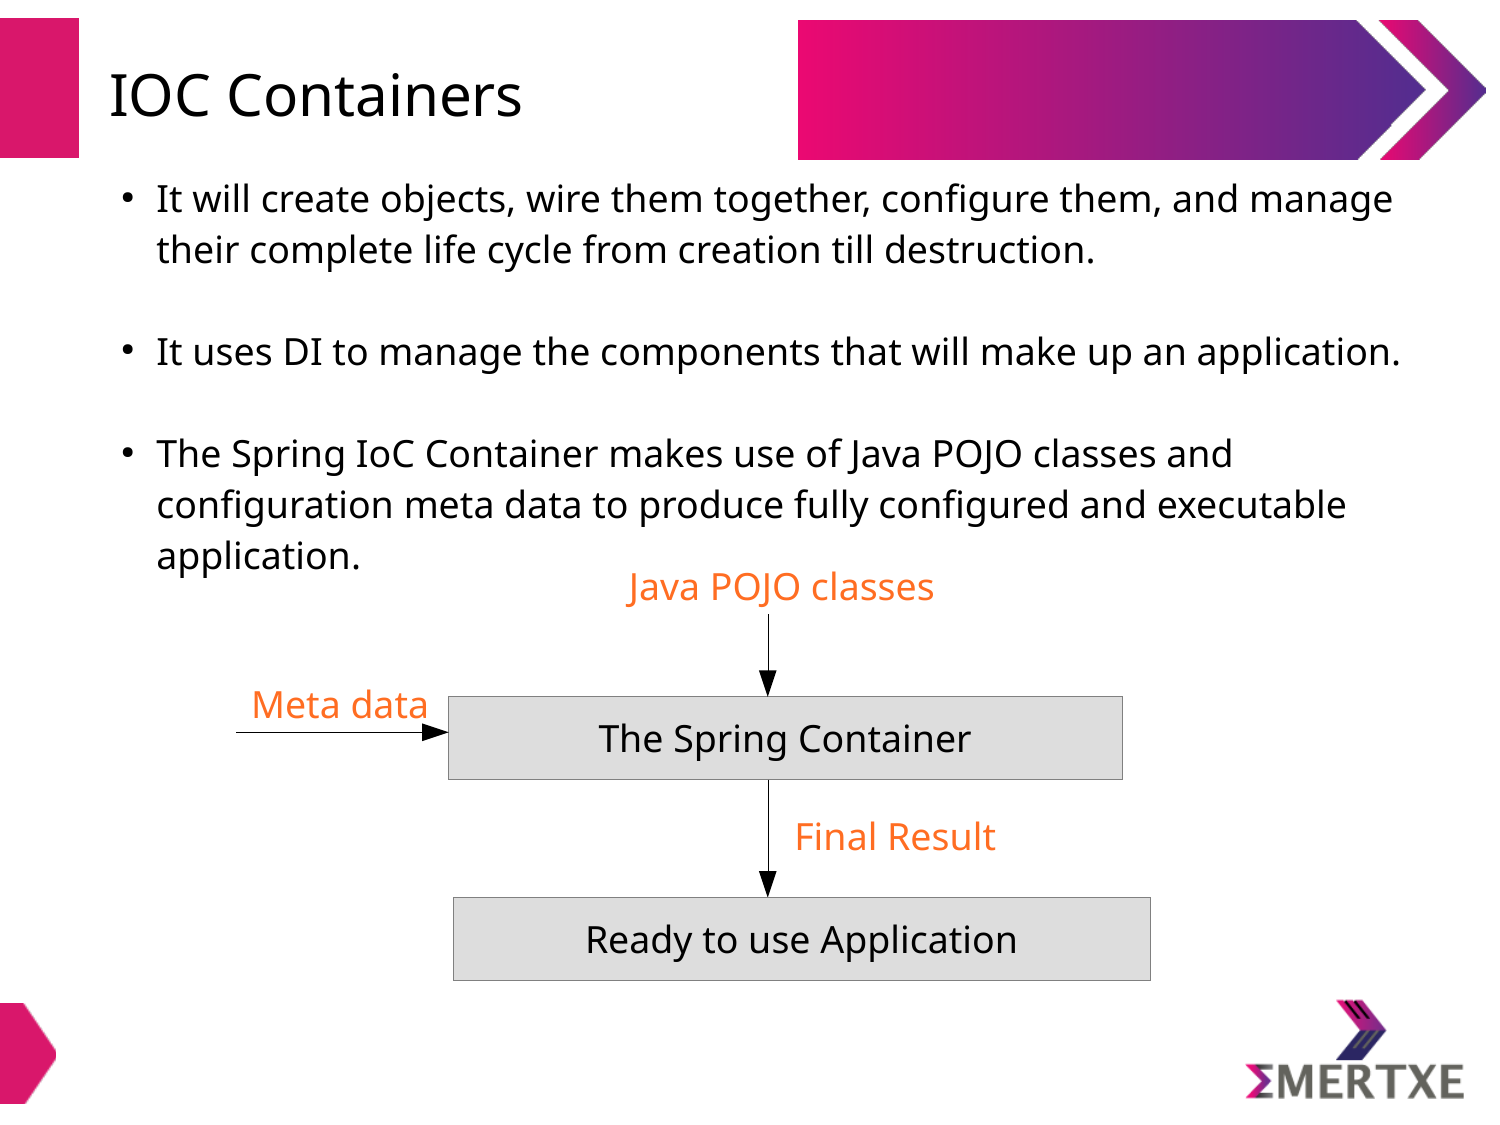

IOC Containers
It will create objects, wire them together, configure them, and manage their complete life cycle from creation till destruction.
It uses DI to manage the components that will make up an application.
The Spring IoC Container makes use of Java POJO classes and configuration meta data to produce fully configured and executable application.
Java POJO classes
Meta data
The Spring Container
Final Result
Ready to use Application